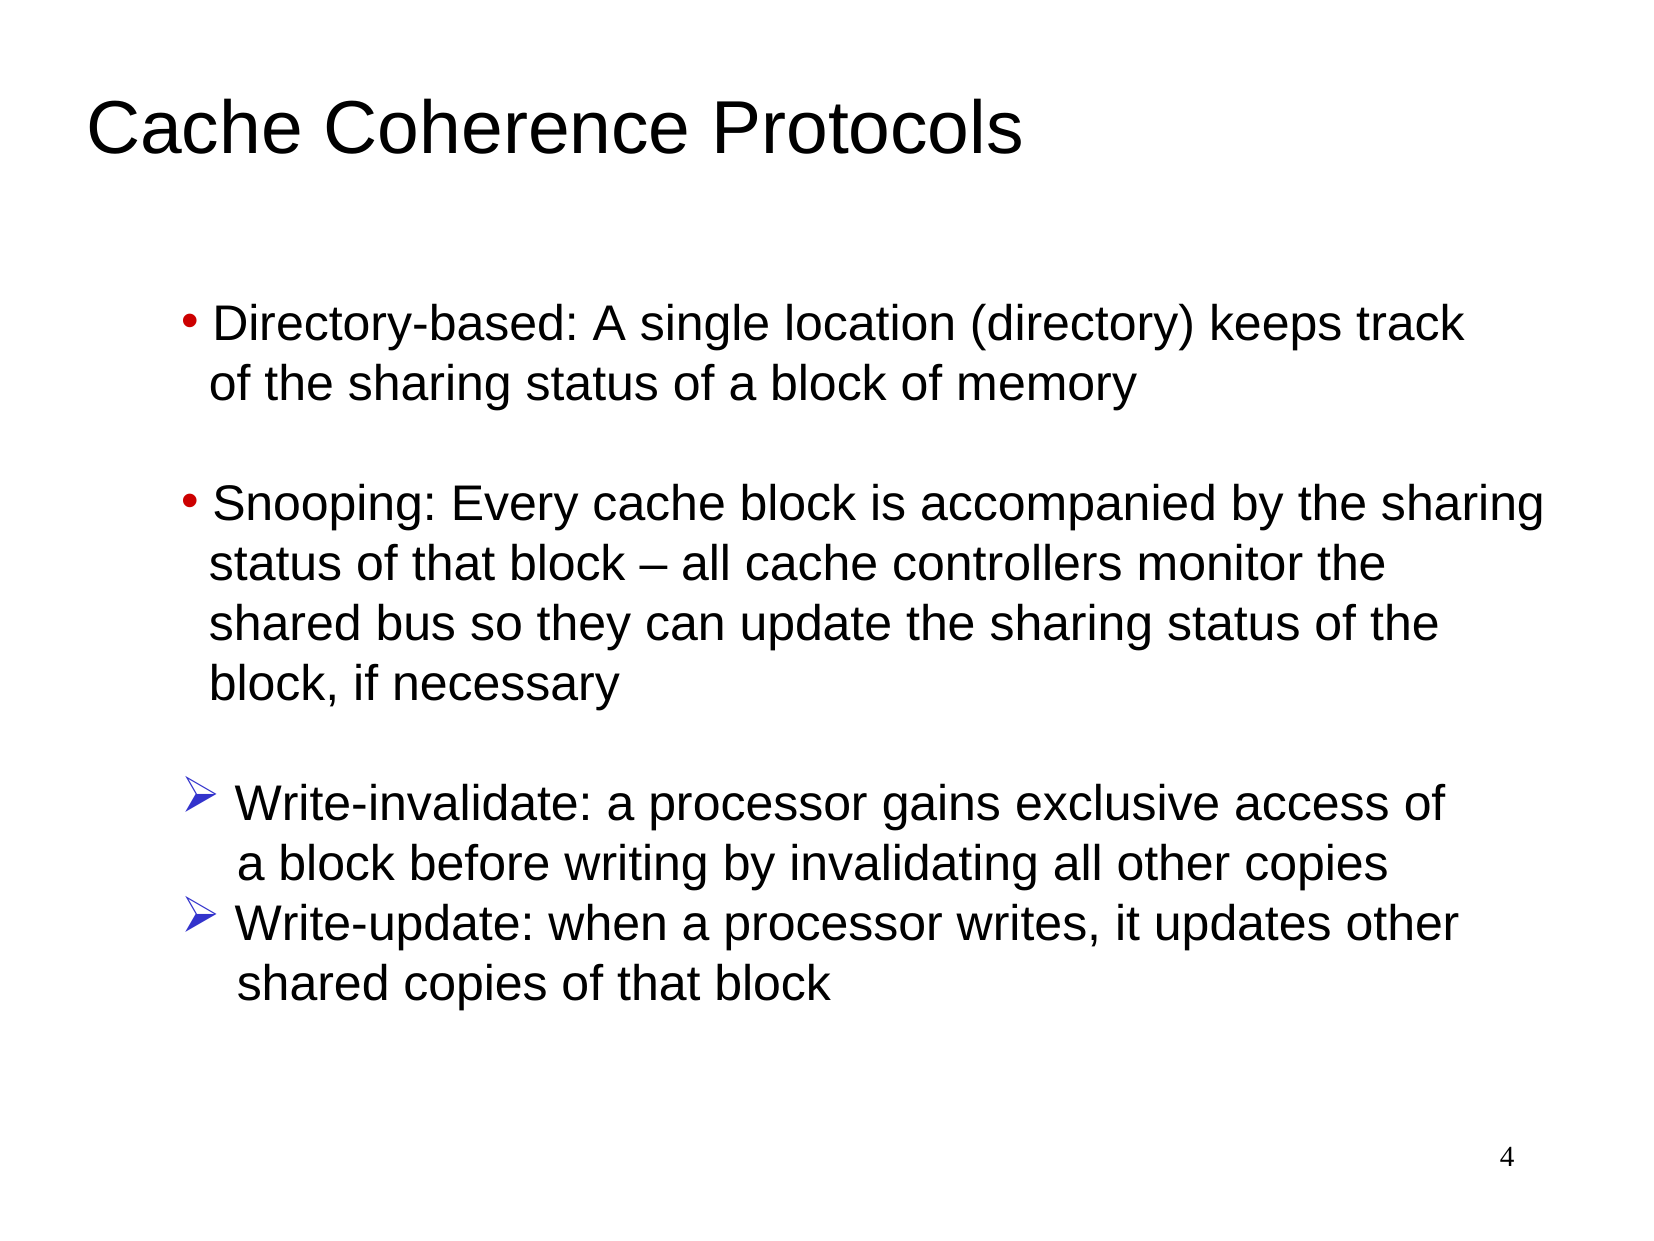

Cache Coherence Protocols
 Directory-based: A single location (directory) keeps track
 of the sharing status of a block of memory
 Snooping: Every cache block is accompanied by the sharing
 status of that block – all cache controllers monitor the
 shared bus so they can update the sharing status of the
 block, if necessary
 Write-invalidate: a processor gains exclusive access of
 a block before writing by invalidating all other copies
 Write-update: when a processor writes, it updates other
 shared copies of that block